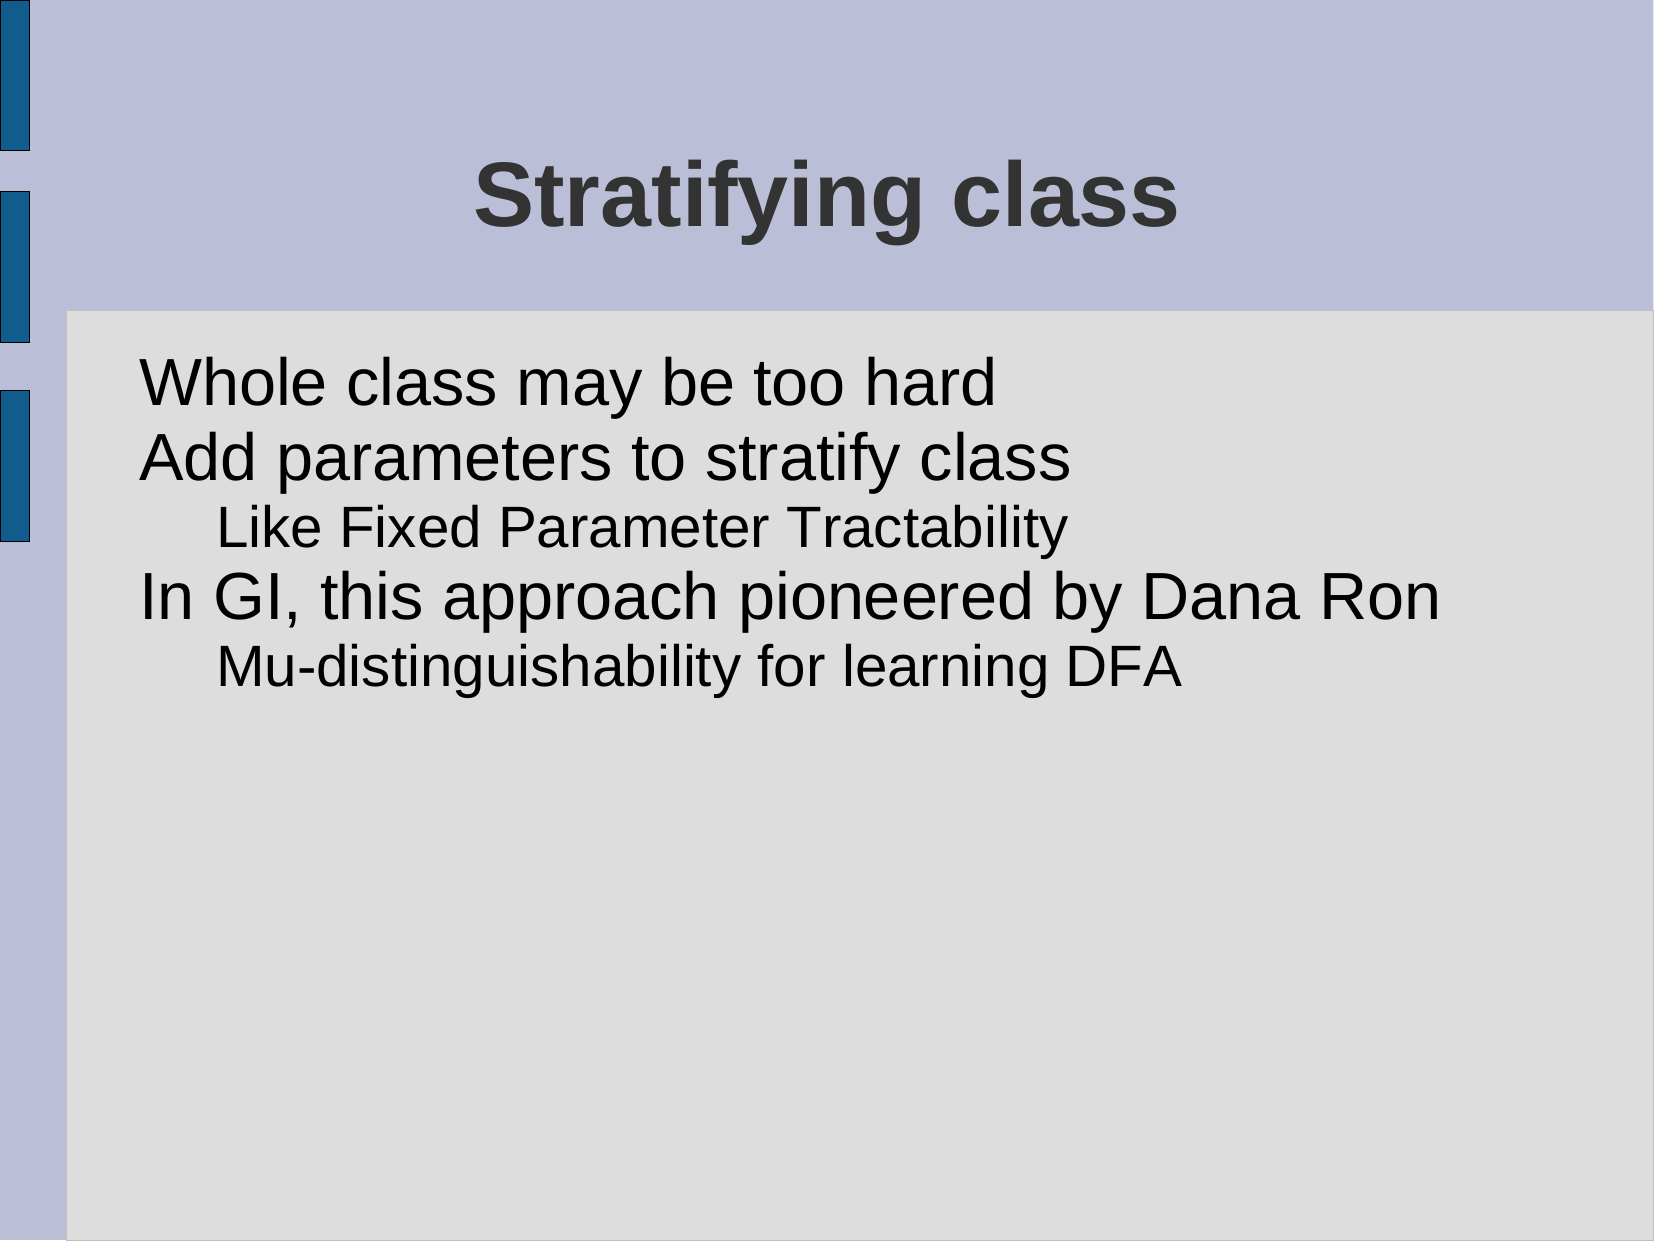

# Stratifying class
Whole class may be too hard
Add parameters to stratify class
Like Fixed Parameter Tractability
In GI, this approach pioneered by Dana Ron
Mu-distinguishability for learning DFA